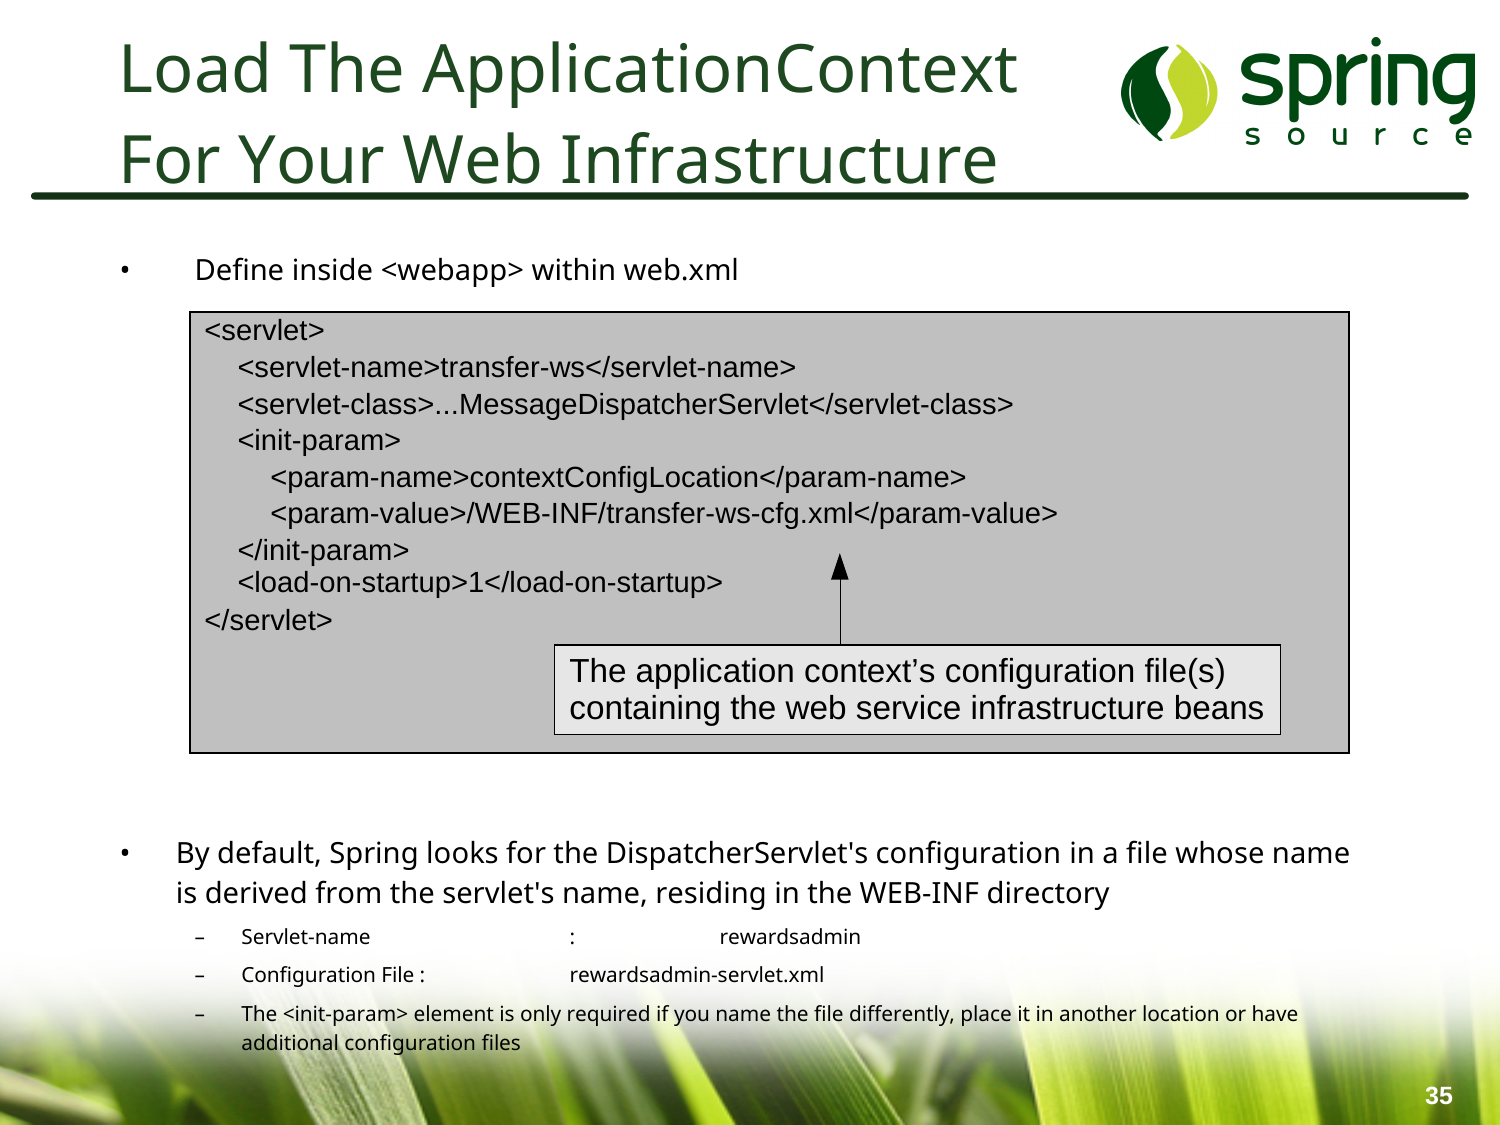

# Load The ApplicationContext For Your Web Infrastructure
Define inside <webapp> within web.xml
By default, Spring looks for the DispatcherServlet's configuration in a file whose name is derived from the servlet's name, residing in the WEB-INF directory
Servlet-name		:	rewardsadmin
Configuration File	:	rewardsadmin-servlet.xml
The <init-param> element is only required if you name the file differently, place it in another location or have additional configuration files
<servlet>
 <servlet-name>transfer-ws</servlet-name>
 <servlet-class>...MessageDispatcherServlet</servlet-class>
 <init-param>
 <param-name>contextConfigLocation</param-name>
 <param-value>/WEB-INF/transfer-ws-cfg.xml</param-value>
 </init-param>
 <load-on-startup>1</load-on-startup>
</servlet>
The application context’s configuration file(s)
containing the web service infrastructure beans